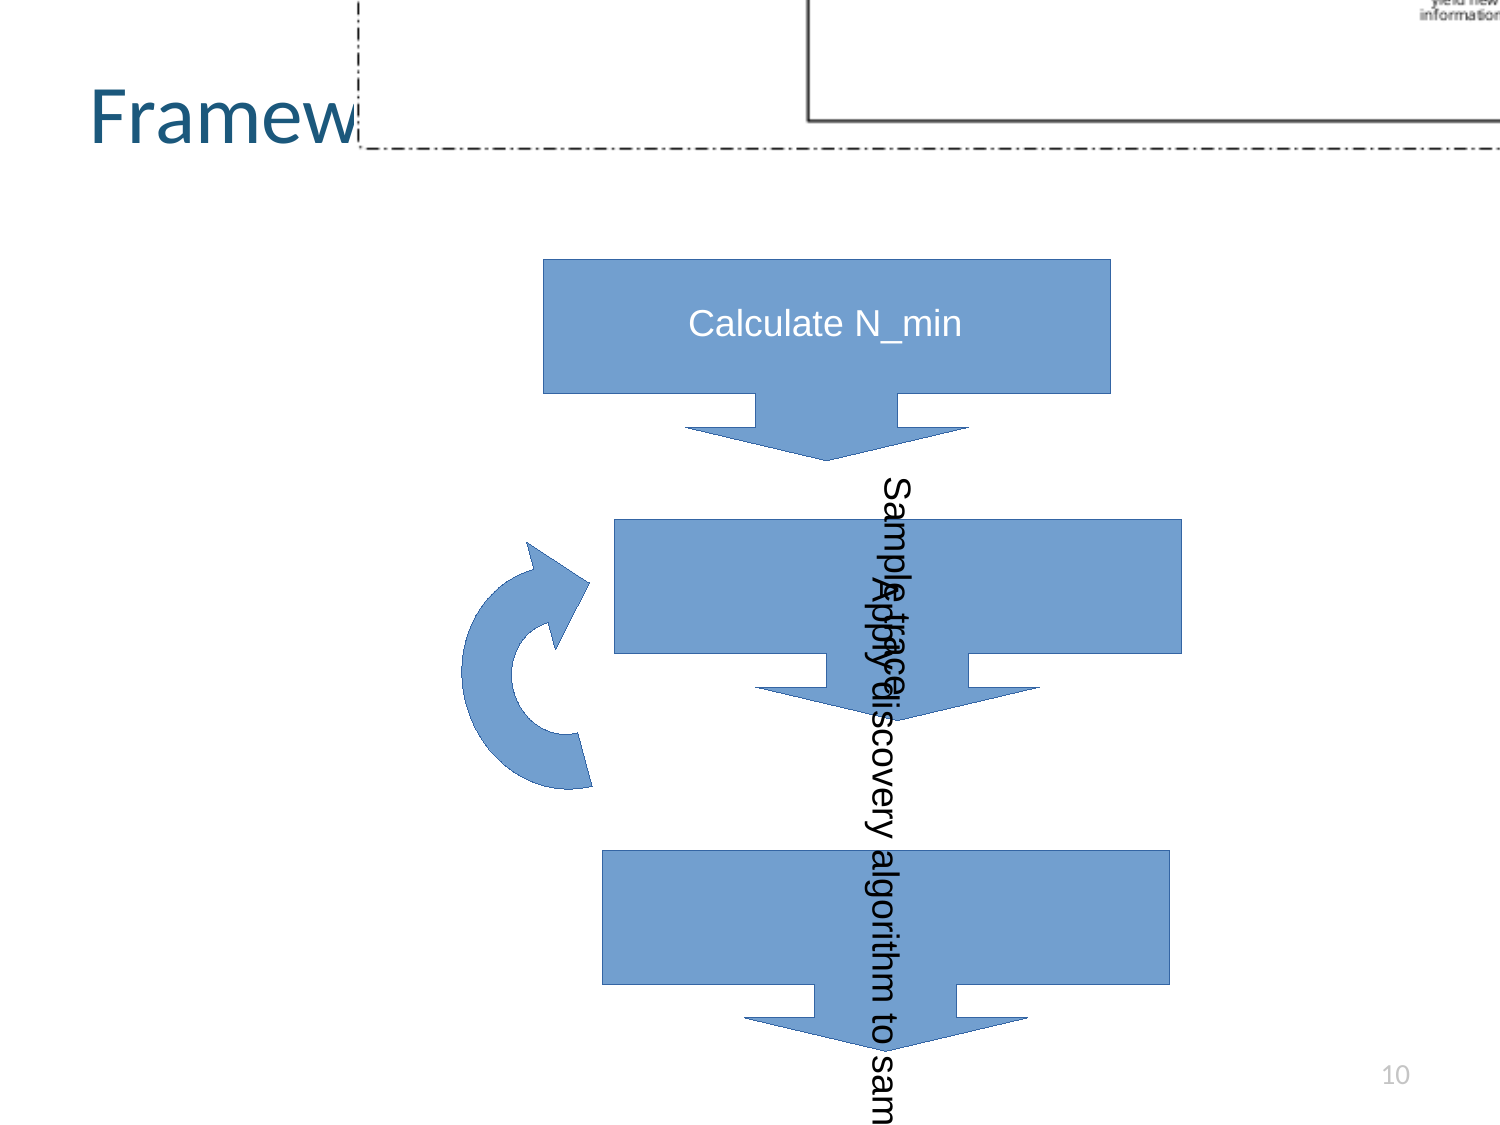

Framework
Calculate N_min
Sample trace
Apply discovery algorithm to sampled log